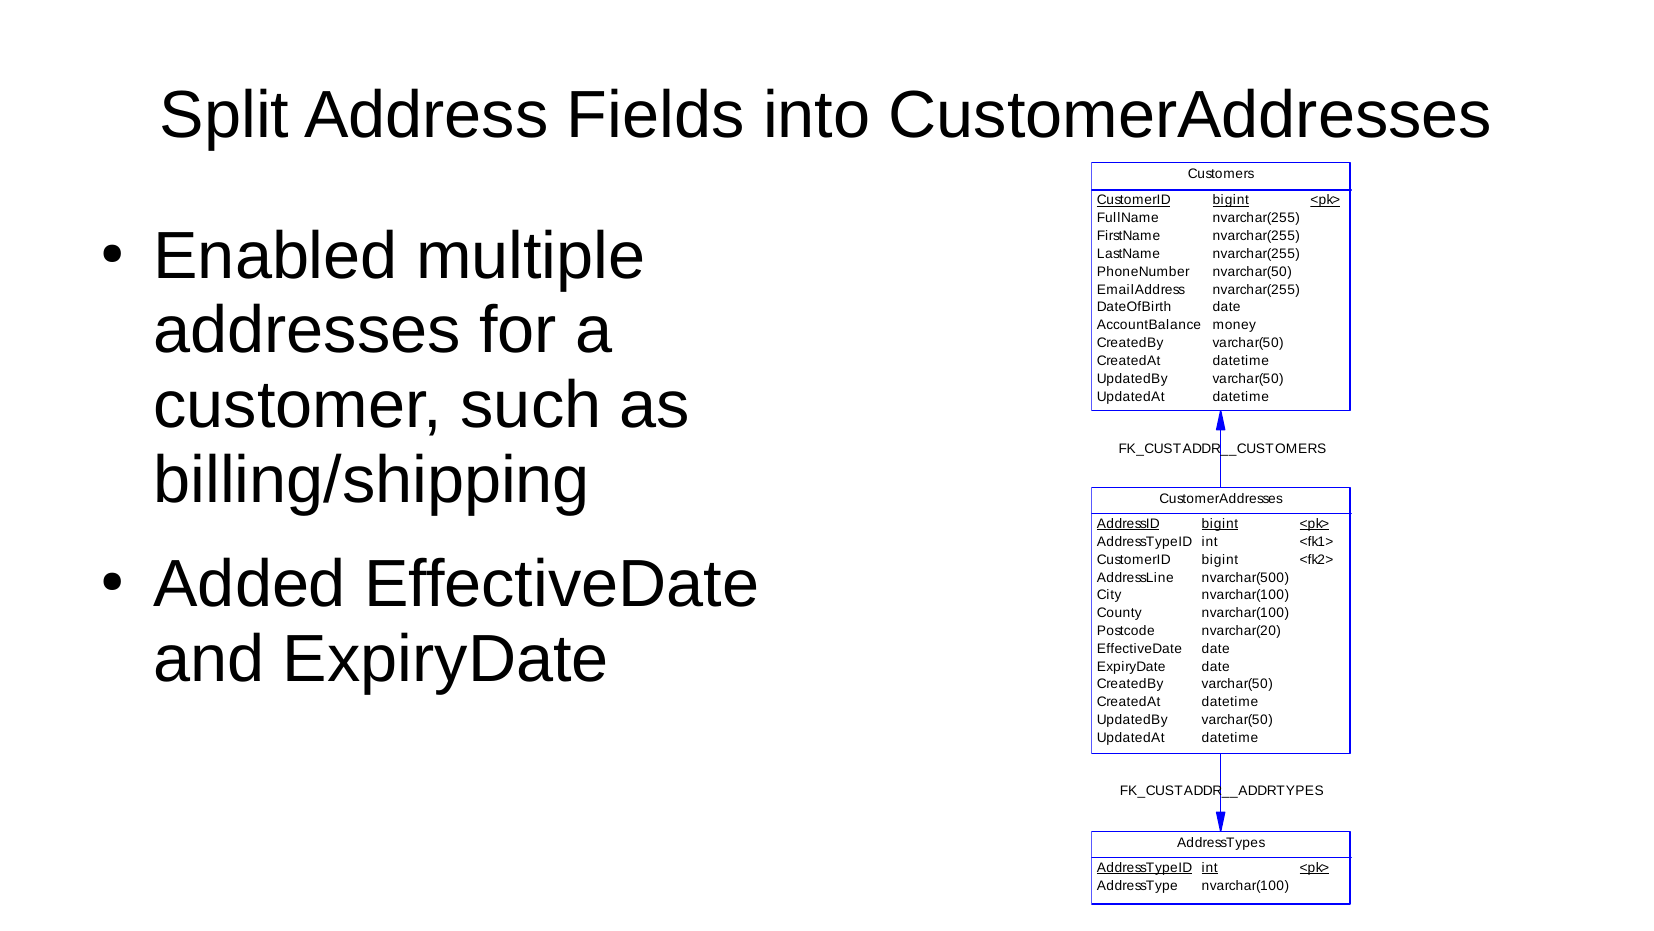

# Split Address Fields into CustomerAddresses
Enabled multiple addresses for a customer, such as billing/shipping
Added EffectiveDate and ExpiryDate